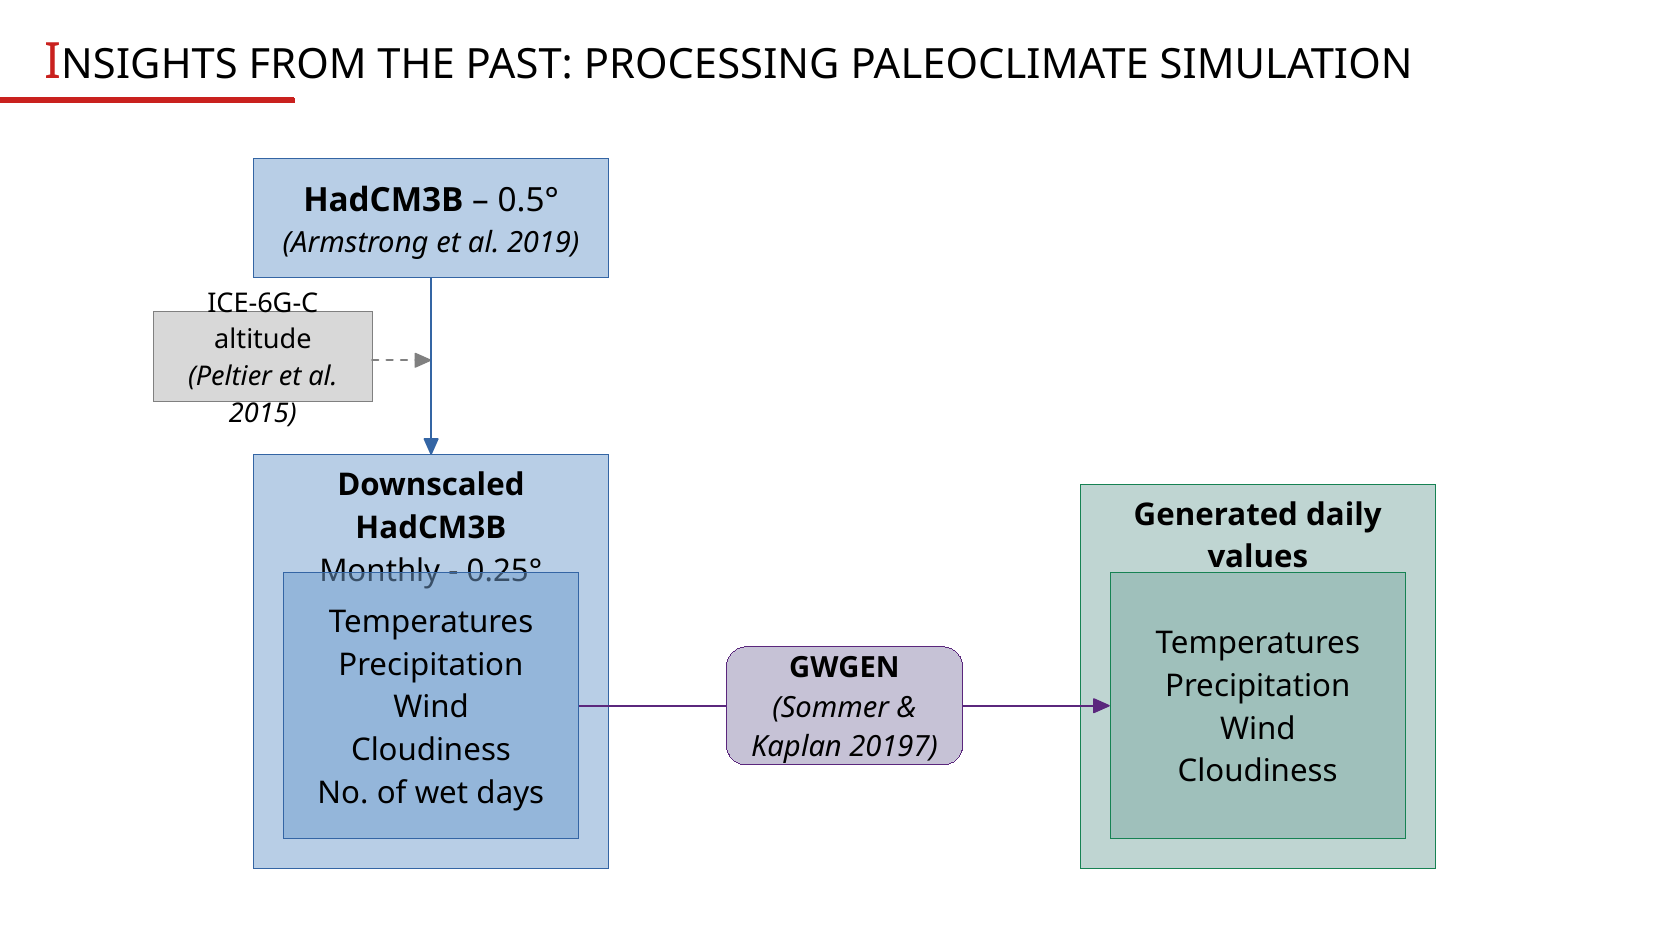

INSIGHTS FROM THE PAST: PROCESSING PALEOCLIMATE SIMULATION
HadCM3B – 0.5°
(Armstrong et al. 2019)
ICE-6G-C altitude
(Peltier et al. 2015)
Downscaled HadCM3B
Monthly - 0.25°
Generated daily values
Temperatures
Precipitation
Wind
Cloudiness
No. of wet days
Temperatures
Precipitation
Wind
Cloudiness
GWGEN
(Sommer & Kaplan 20197)